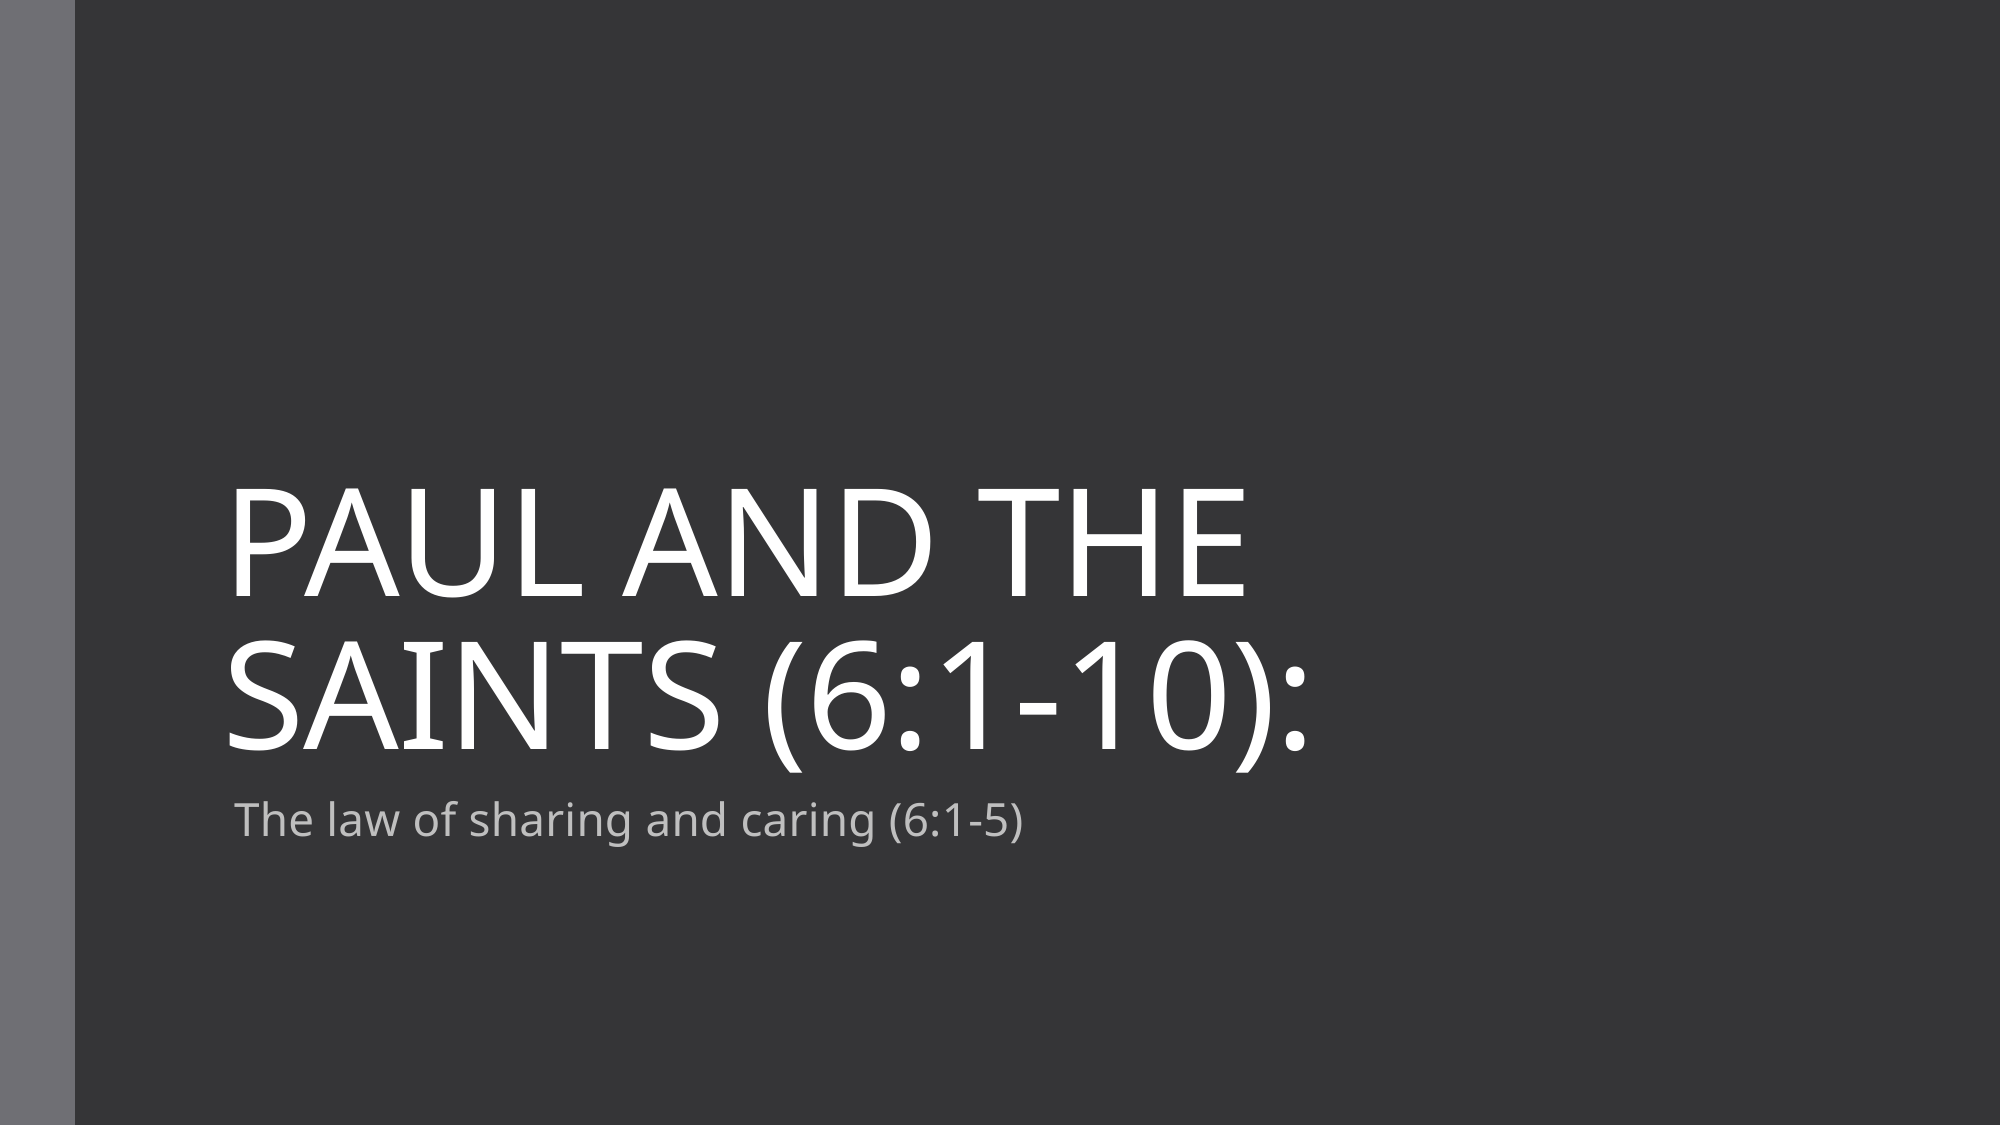

# PAUL AND THE SAINTS (6:1-10):
 The law of sharing and caring (6:1-5)